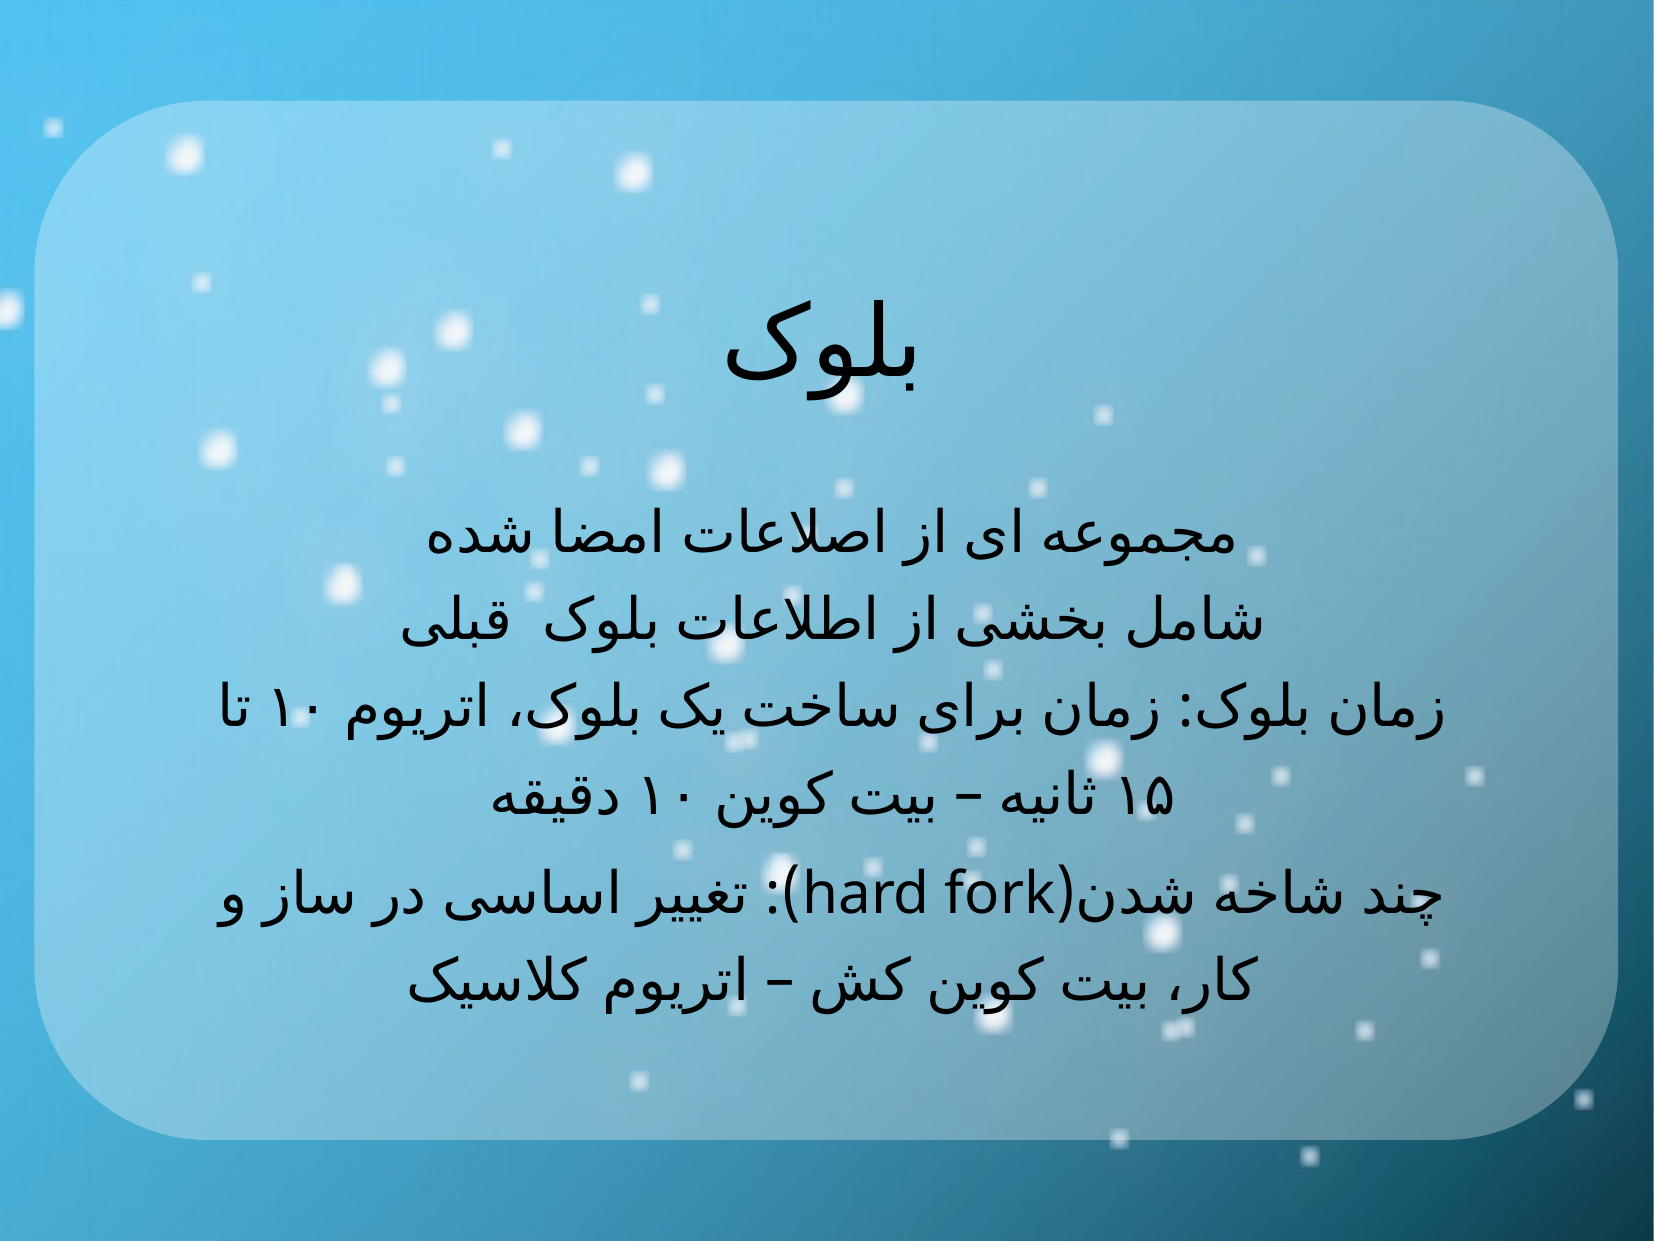

# بلوک
مجموعه ای از اصلاعات امضا شده
شامل بخشی از اطلاعات بلوک قبلی
زمان بلوک: زمان برای ساخت یک بلوک، اتریوم ۱۰ تا ۱۵ ثانیه – بیت کوین ۱۰ دقیقه
چند شاخه شدن(hard fork): تغییر اساسی در ساز و کار، بیت کوین کش – اتریوم کلاسیک